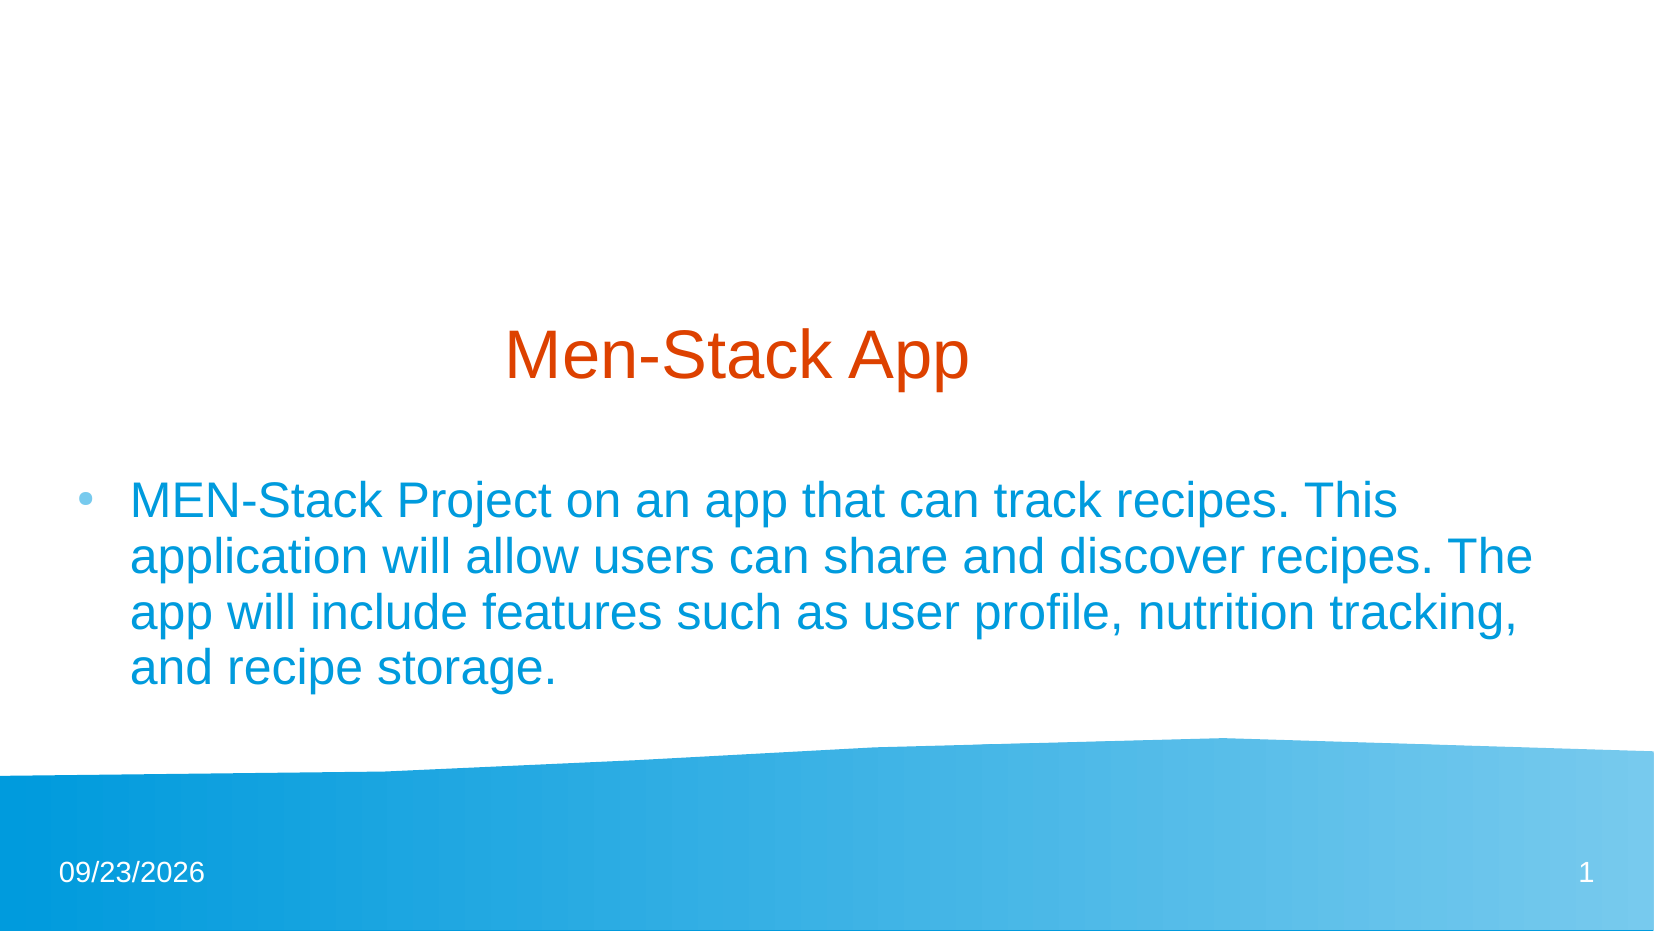

# Men-Stack App
MEN-Stack Project on an app that can track recipes. This application will allow users can share and discover recipes. The app will include features such as user profile, nutrition tracking, and recipe storage.